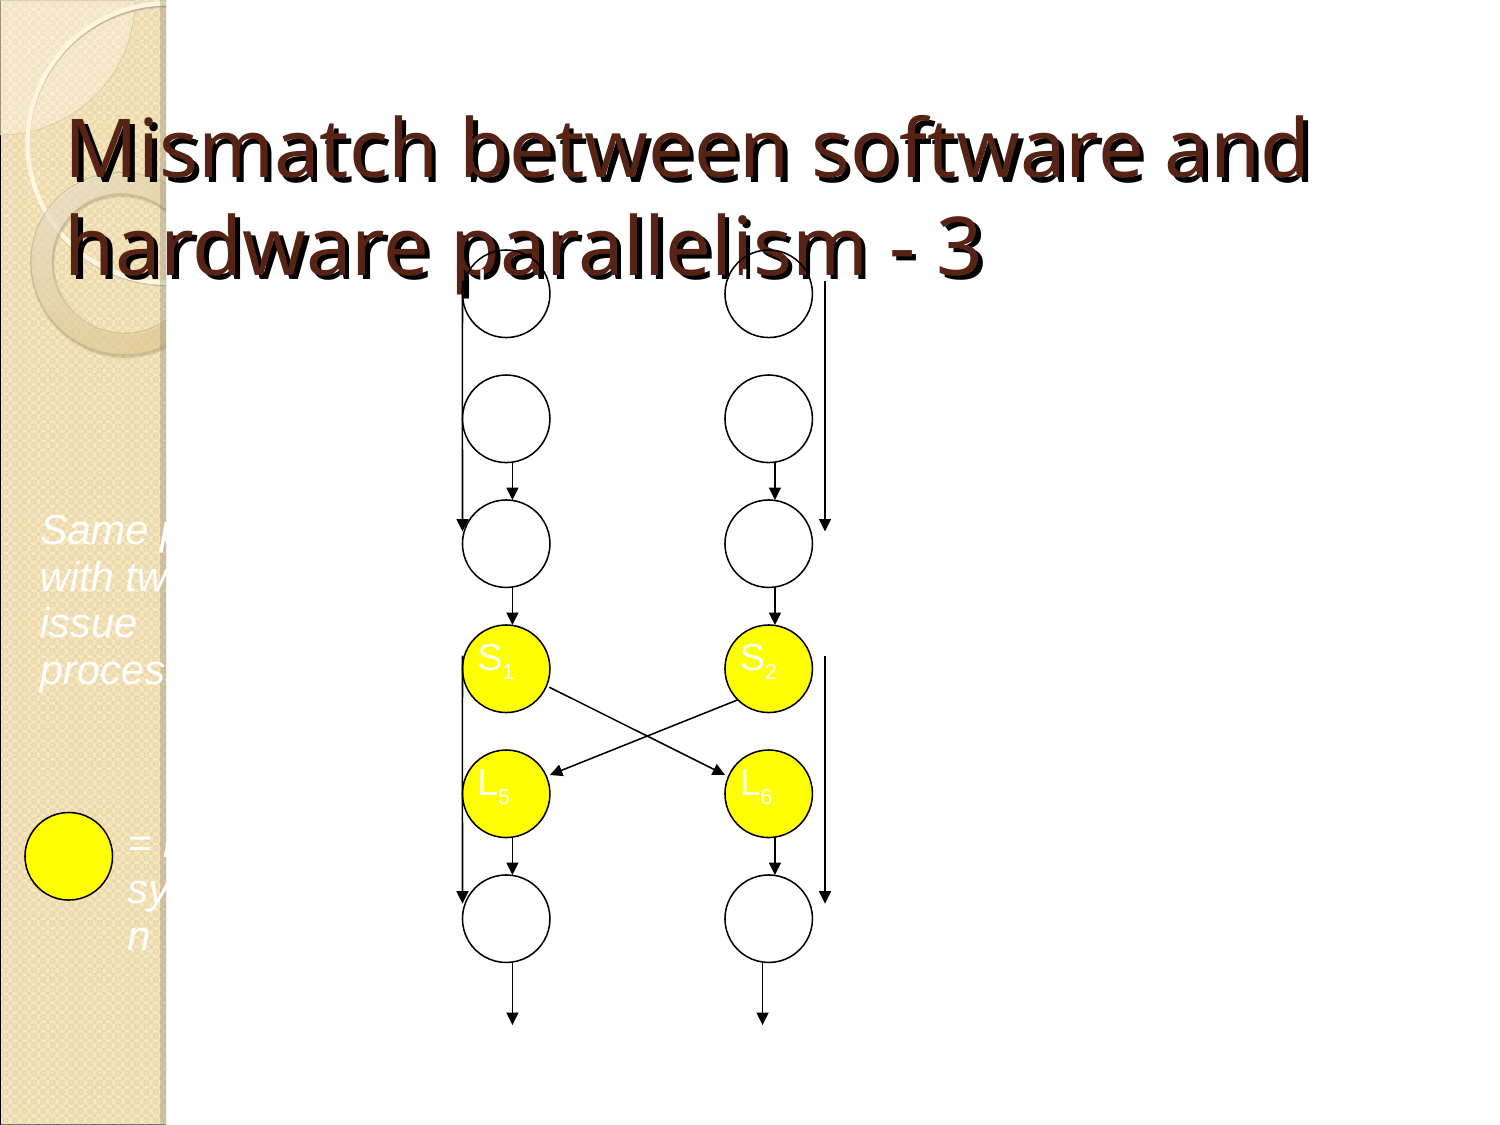

# Mismatch between software and hardware parallelism - 3
L1
L3
Cycle 1
L2
L4
Cycle 2
Same problem, with two single-issue processors
X1
X2
Cycle 3
S1
S2
Cycle 4
L5
L6
Cycle 5
= inserted for synchronization
+
-
Cycle 6
A
B